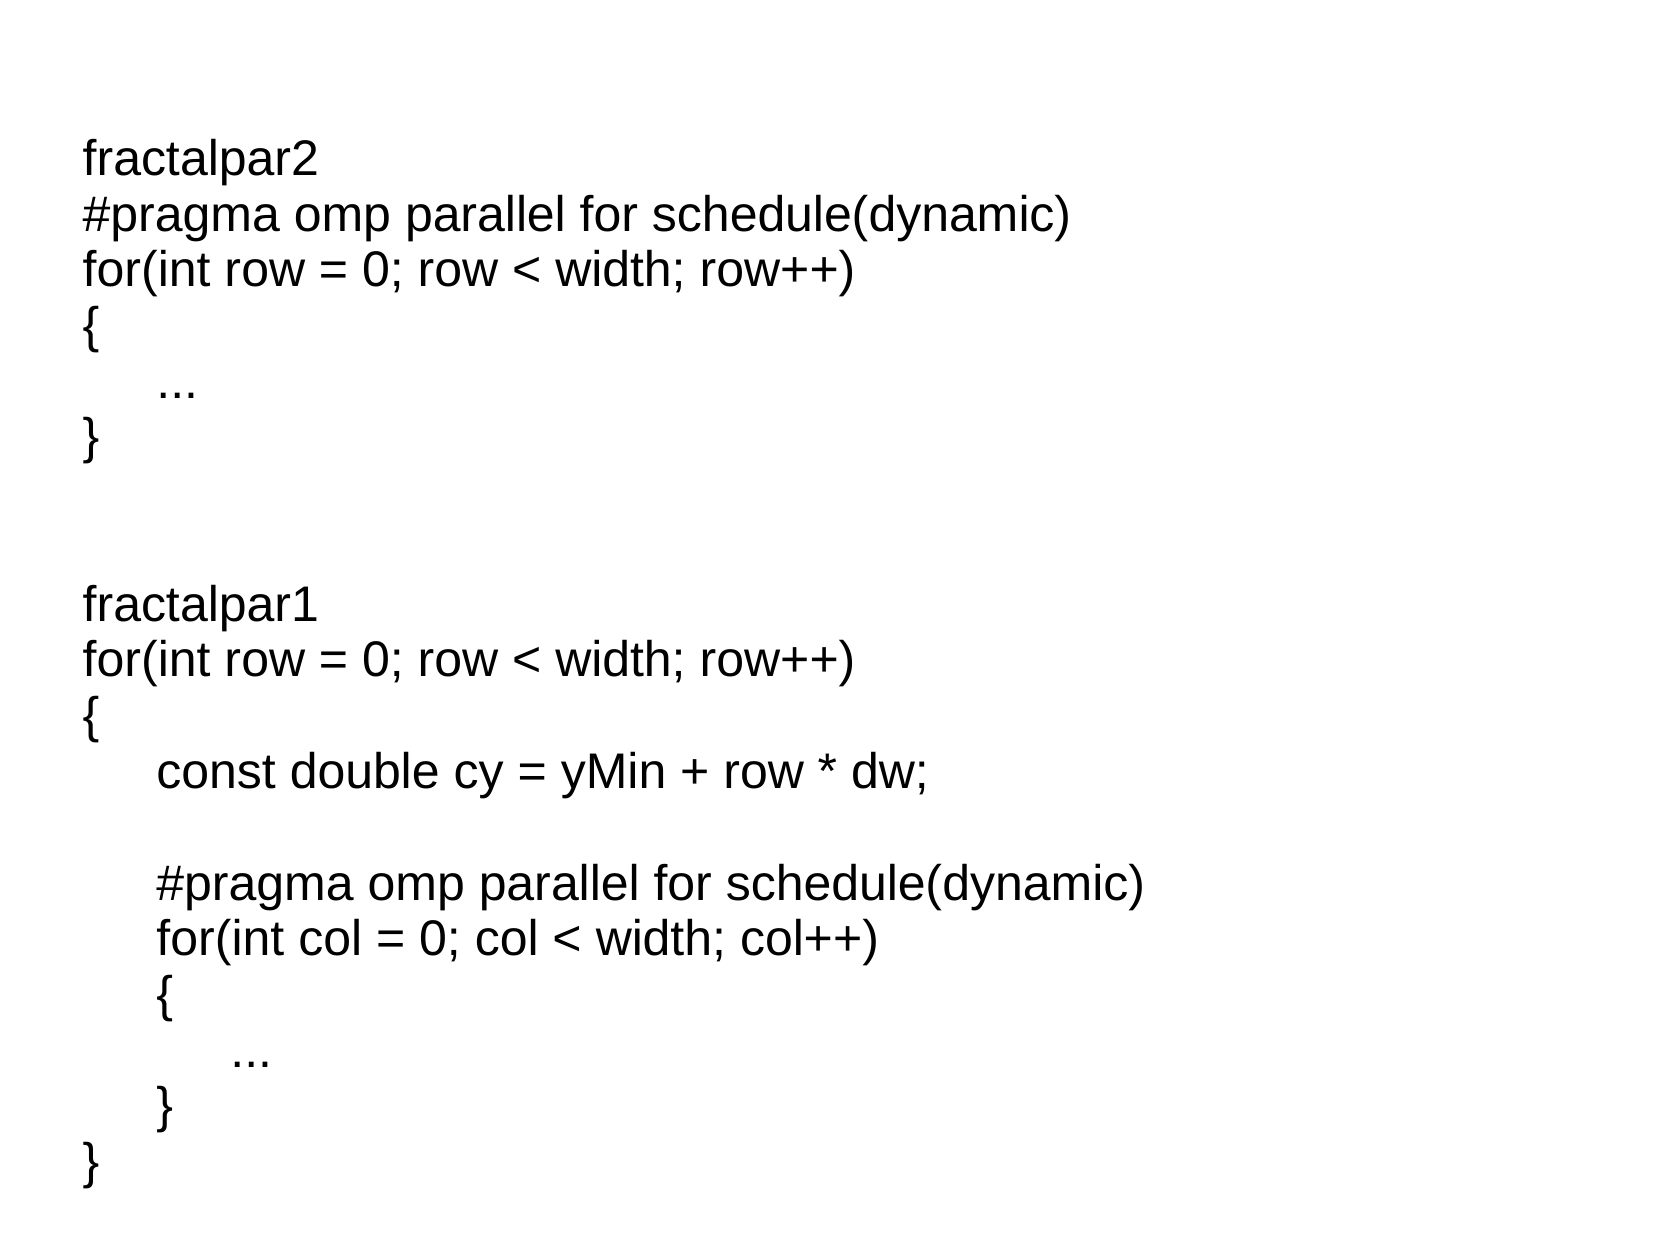

# fractalpar2
#pragma omp parallel for schedule(dynamic)
for(int row = 0; row < width; row++)
{
	...
}
fractalpar1
for(int row = 0; row < width; row++)
{
	const double cy = yMin + row * dw;
	#pragma omp parallel for schedule(dynamic)
	for(int col = 0; col < width; col++)
	{
		...
	}
}